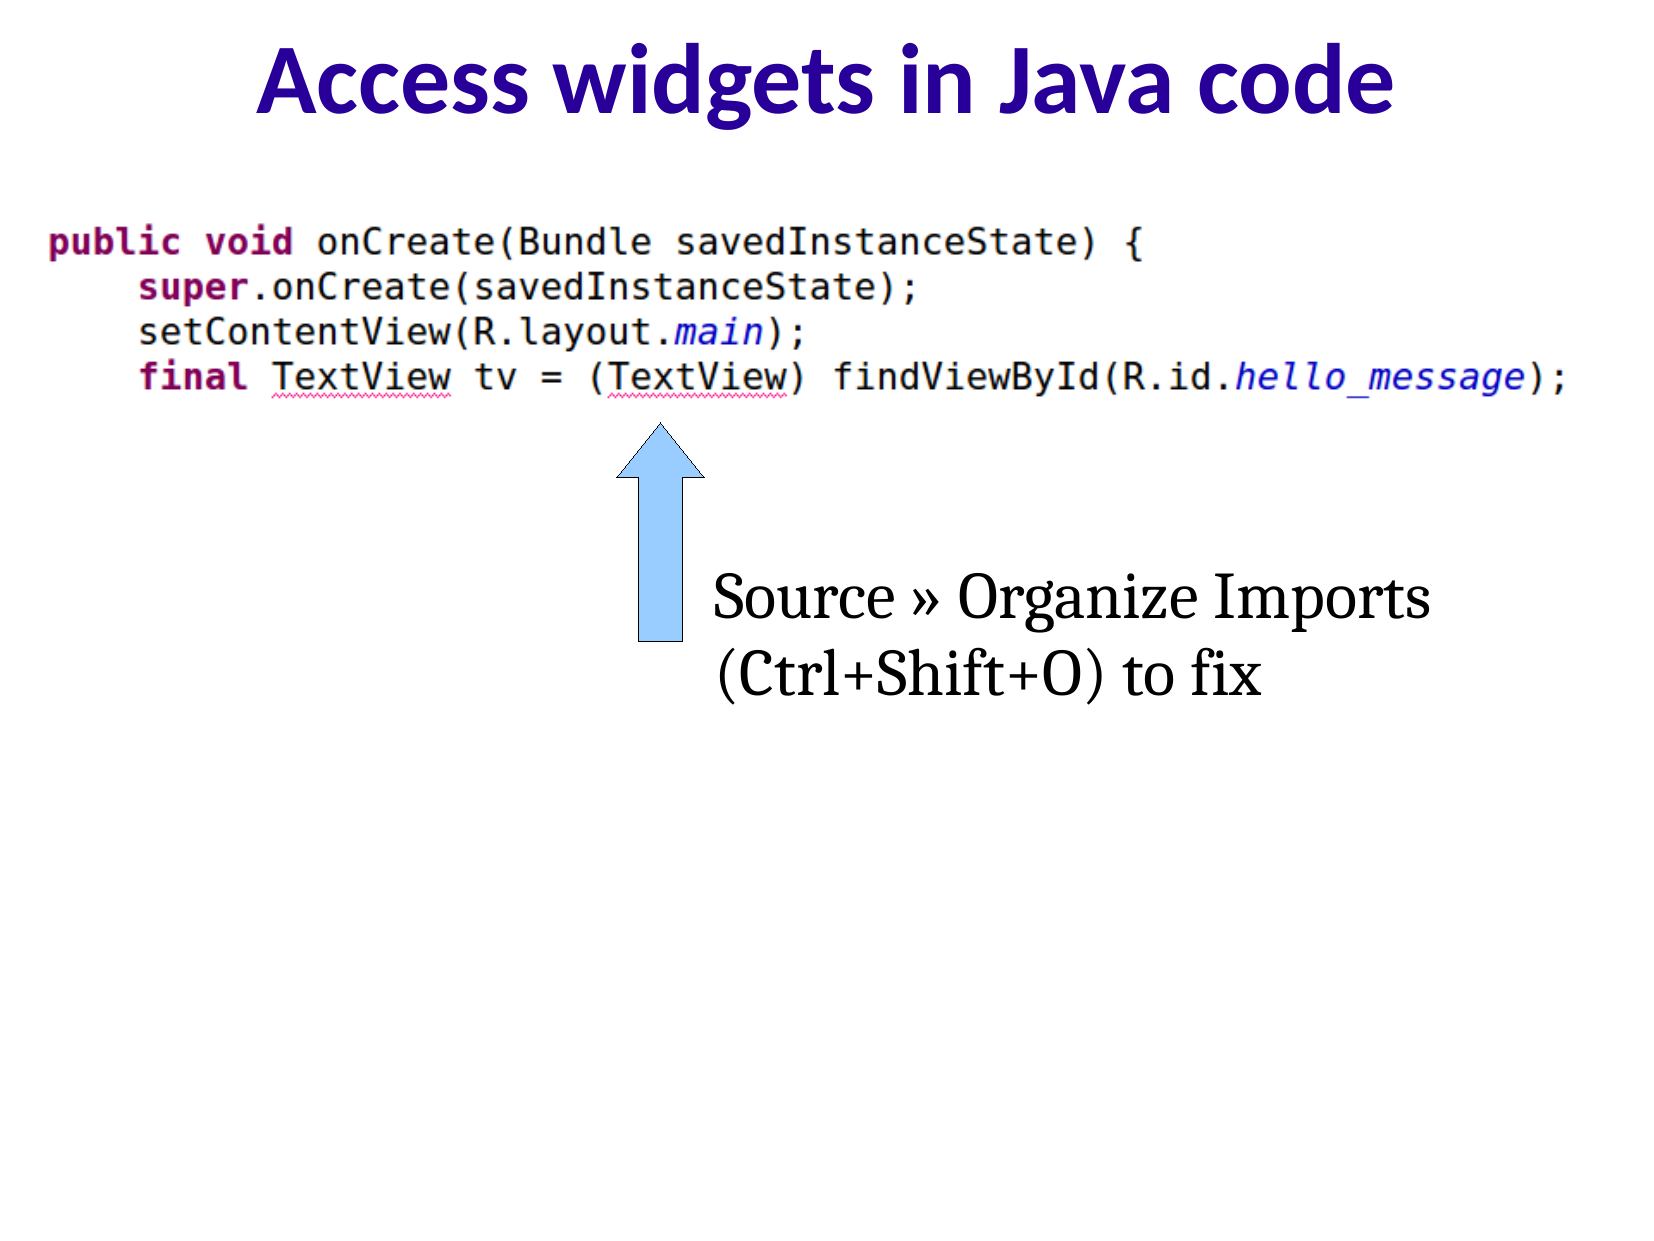

# Access widgets in Java code
Source » Organize Imports (Ctrl+Shift+O) to fix